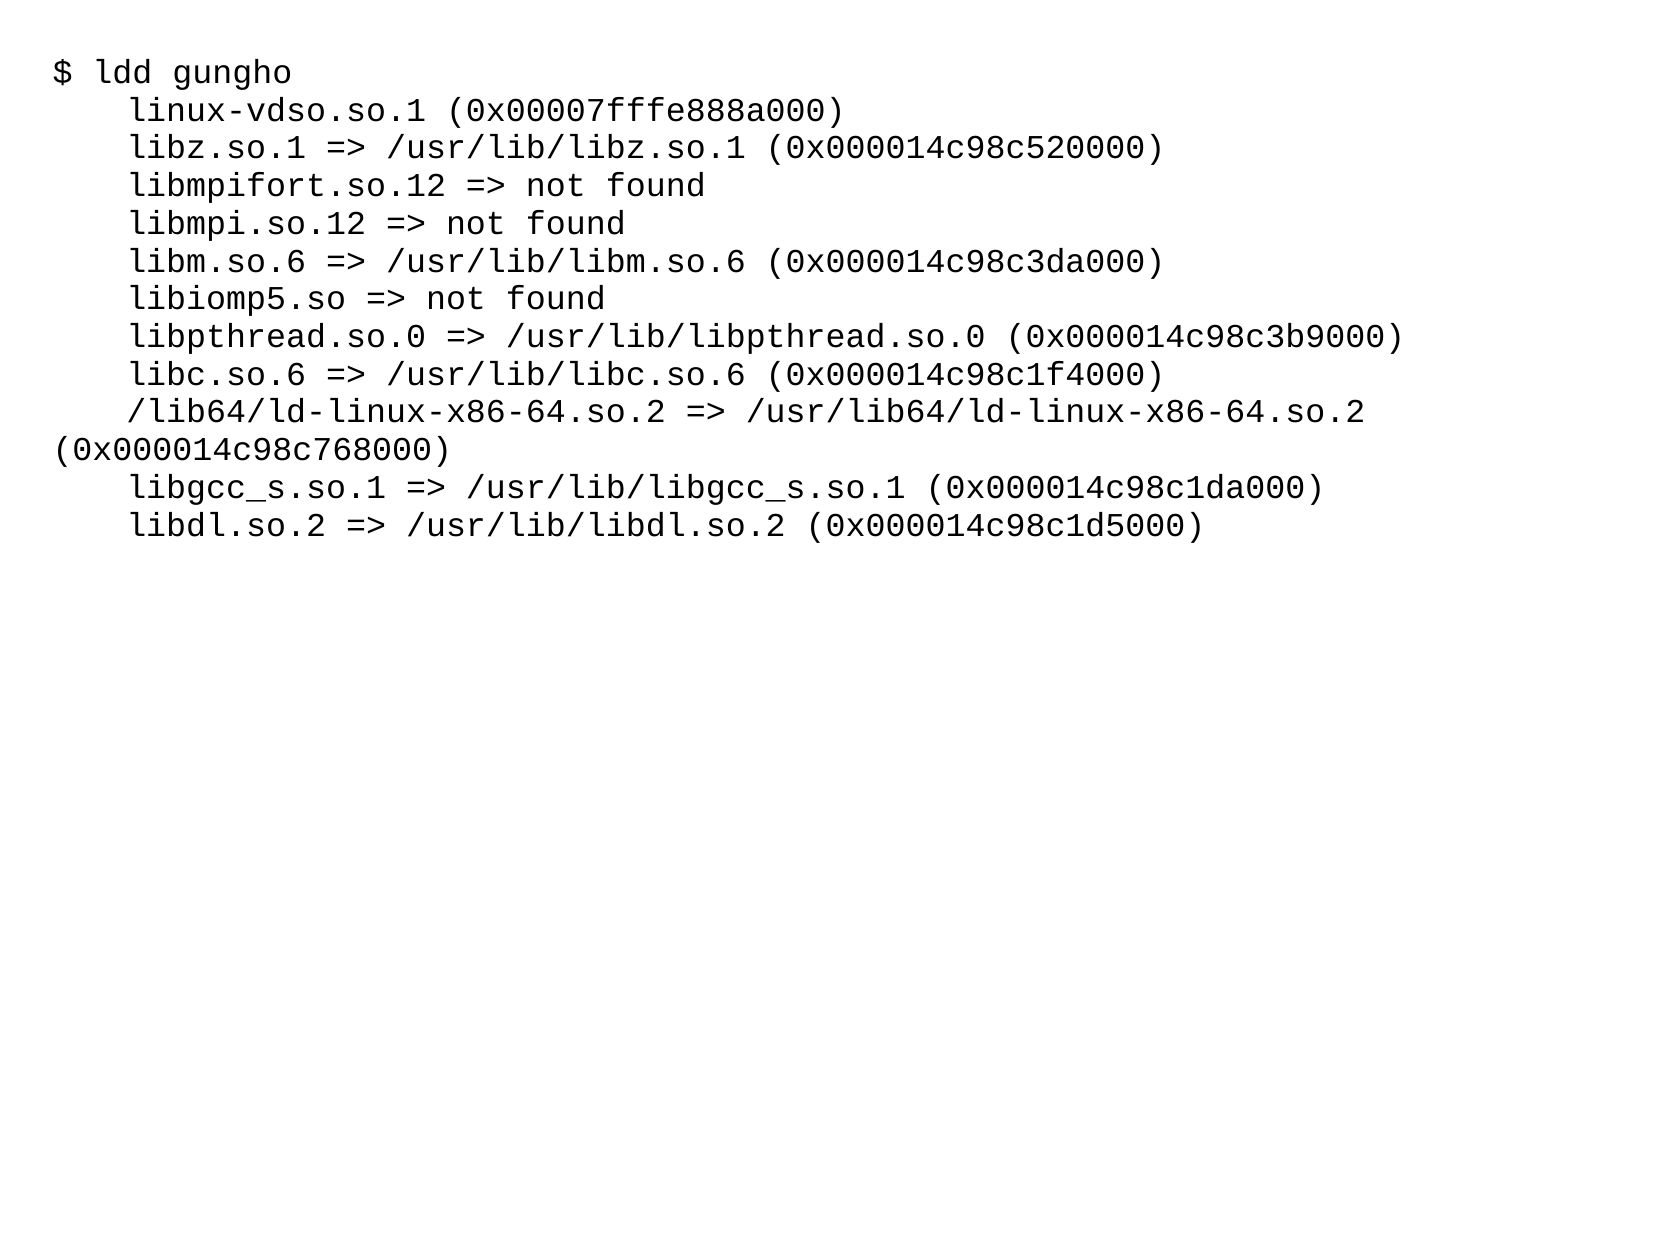

$ ldd gungho
	linux-vdso.so.1 (0x00007fffe888a000)
	libz.so.1 => /usr/lib/libz.so.1 (0x000014c98c520000)
	libmpifort.so.12 => not found
	libmpi.so.12 => not found
	libm.so.6 => /usr/lib/libm.so.6 (0x000014c98c3da000)
	libiomp5.so => not found
	libpthread.so.0 => /usr/lib/libpthread.so.0 (0x000014c98c3b9000)
	libc.so.6 => /usr/lib/libc.so.6 (0x000014c98c1f4000)
	/lib64/ld-linux-x86-64.so.2 => /usr/lib64/ld-linux-x86-64.so.2 (0x000014c98c768000)
	libgcc_s.so.1 => /usr/lib/libgcc_s.so.1 (0x000014c98c1da000)
	libdl.so.2 => /usr/lib/libdl.so.2 (0x000014c98c1d5000)